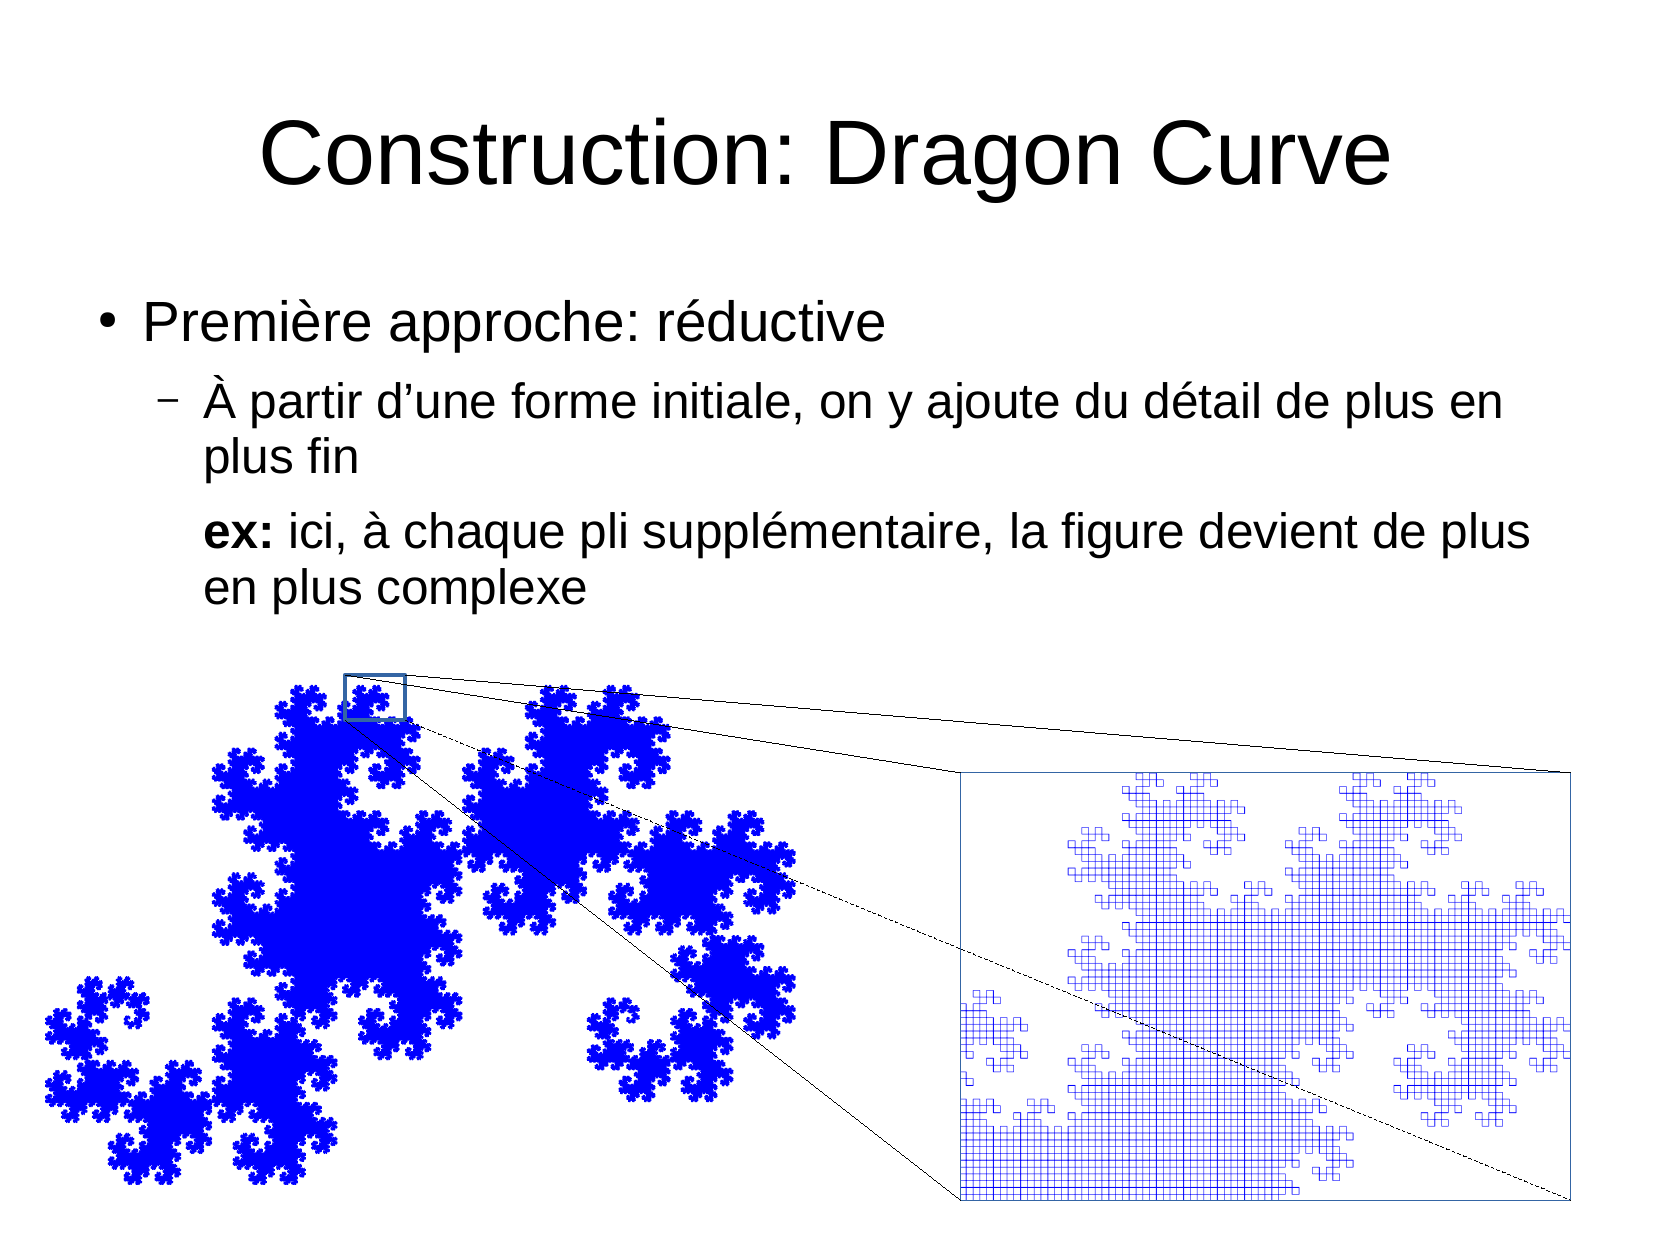

# Construction: Dragon Curve
Première approche: réductive
À partir d’une forme initiale, on y ajoute du détail de plus en plus fin
ex: ici, à chaque pli supplémentaire, la figure devient de plus en plus complexe